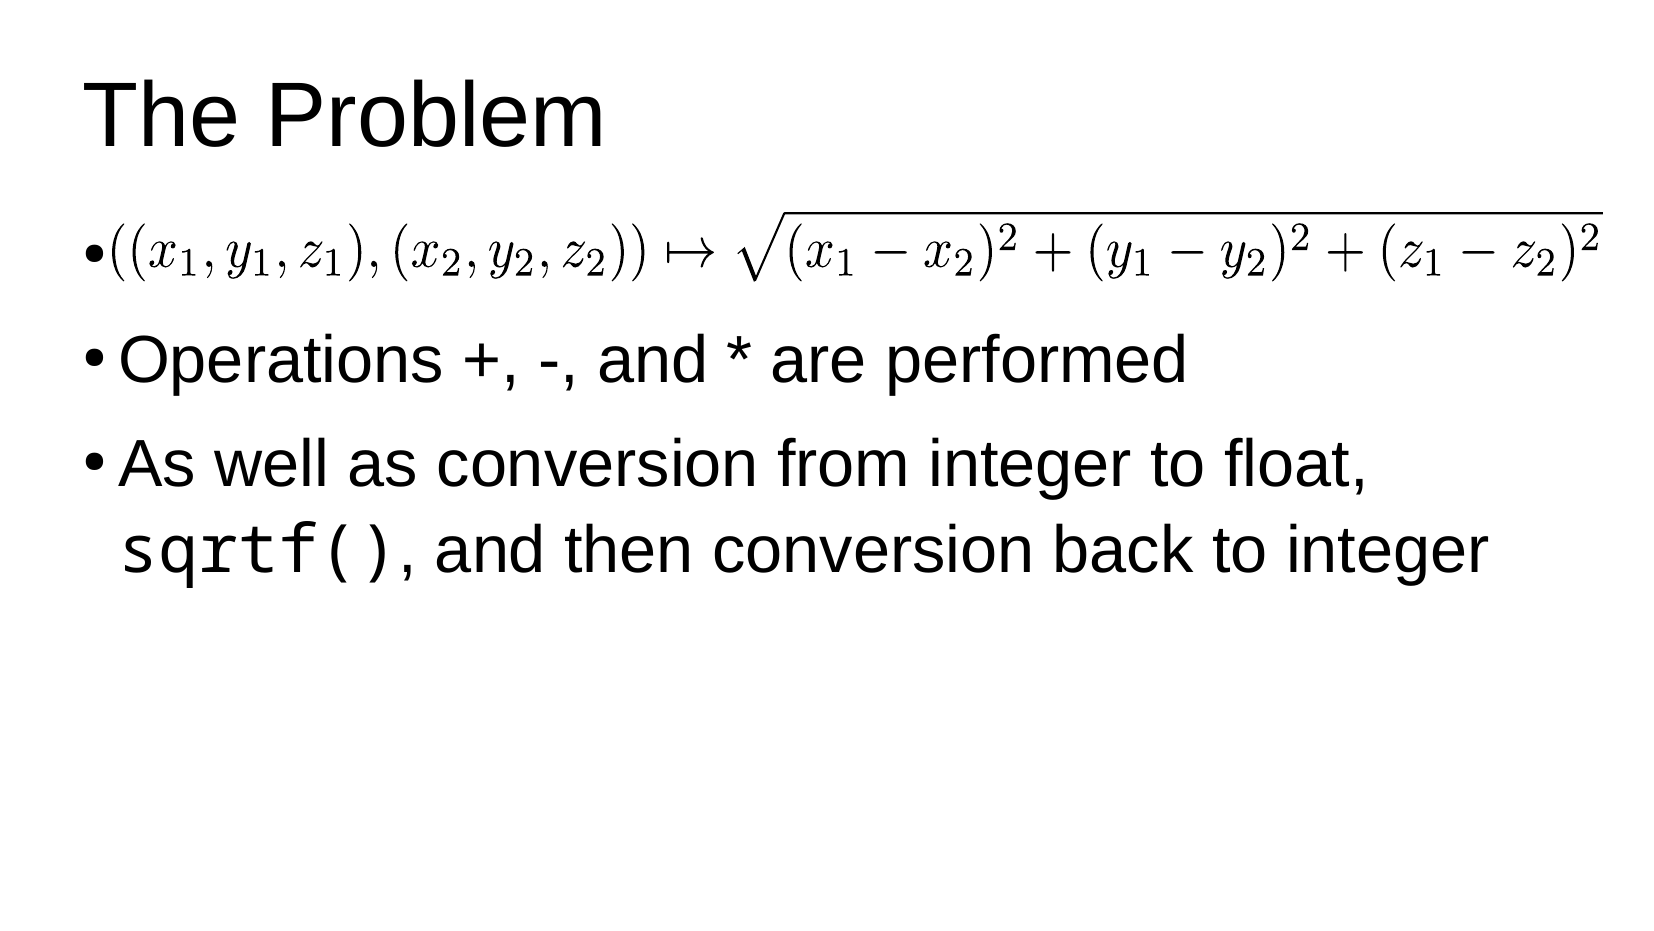

# The Problem
Operations +, -, and * are performed
As well as conversion from integer to float, sqrtf(), and then conversion back to integer